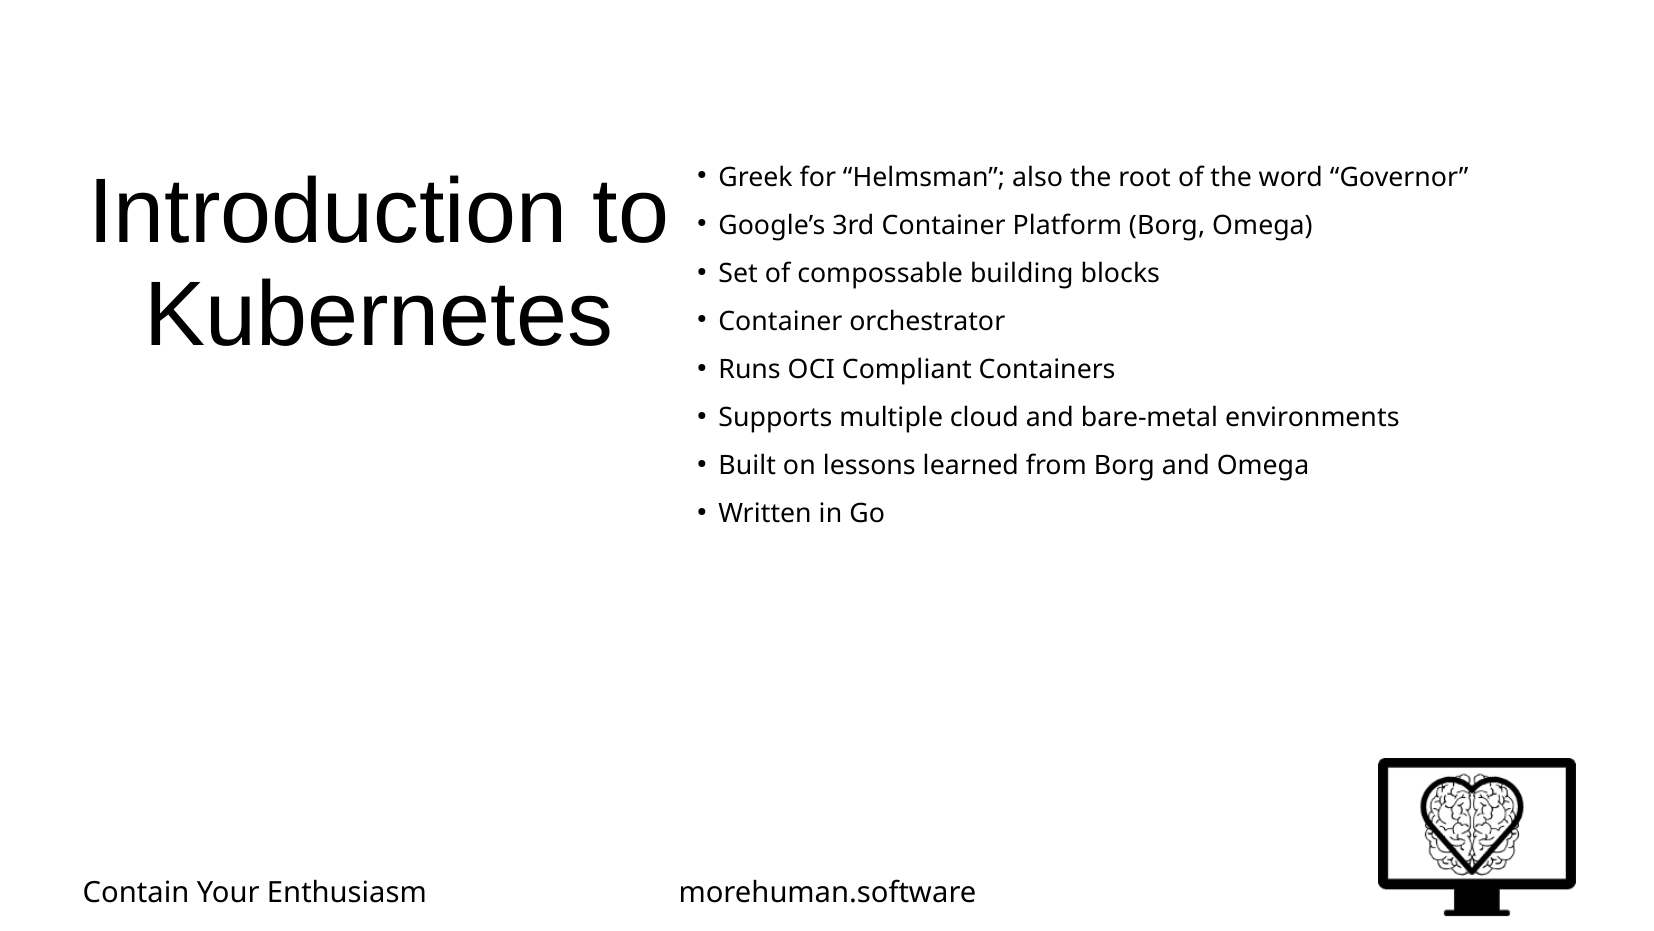

# Introduction to Kubernetes
Greek for “Helmsman”; also the root of the word “Governor”
Google’s 3rd Container Platform (Borg, Omega)
Set of compossable building blocks
Container orchestrator
Runs OCI Compliant Containers
Supports multiple cloud and bare-metal environments
Built on lessons learned from Borg and Omega
Written in Go